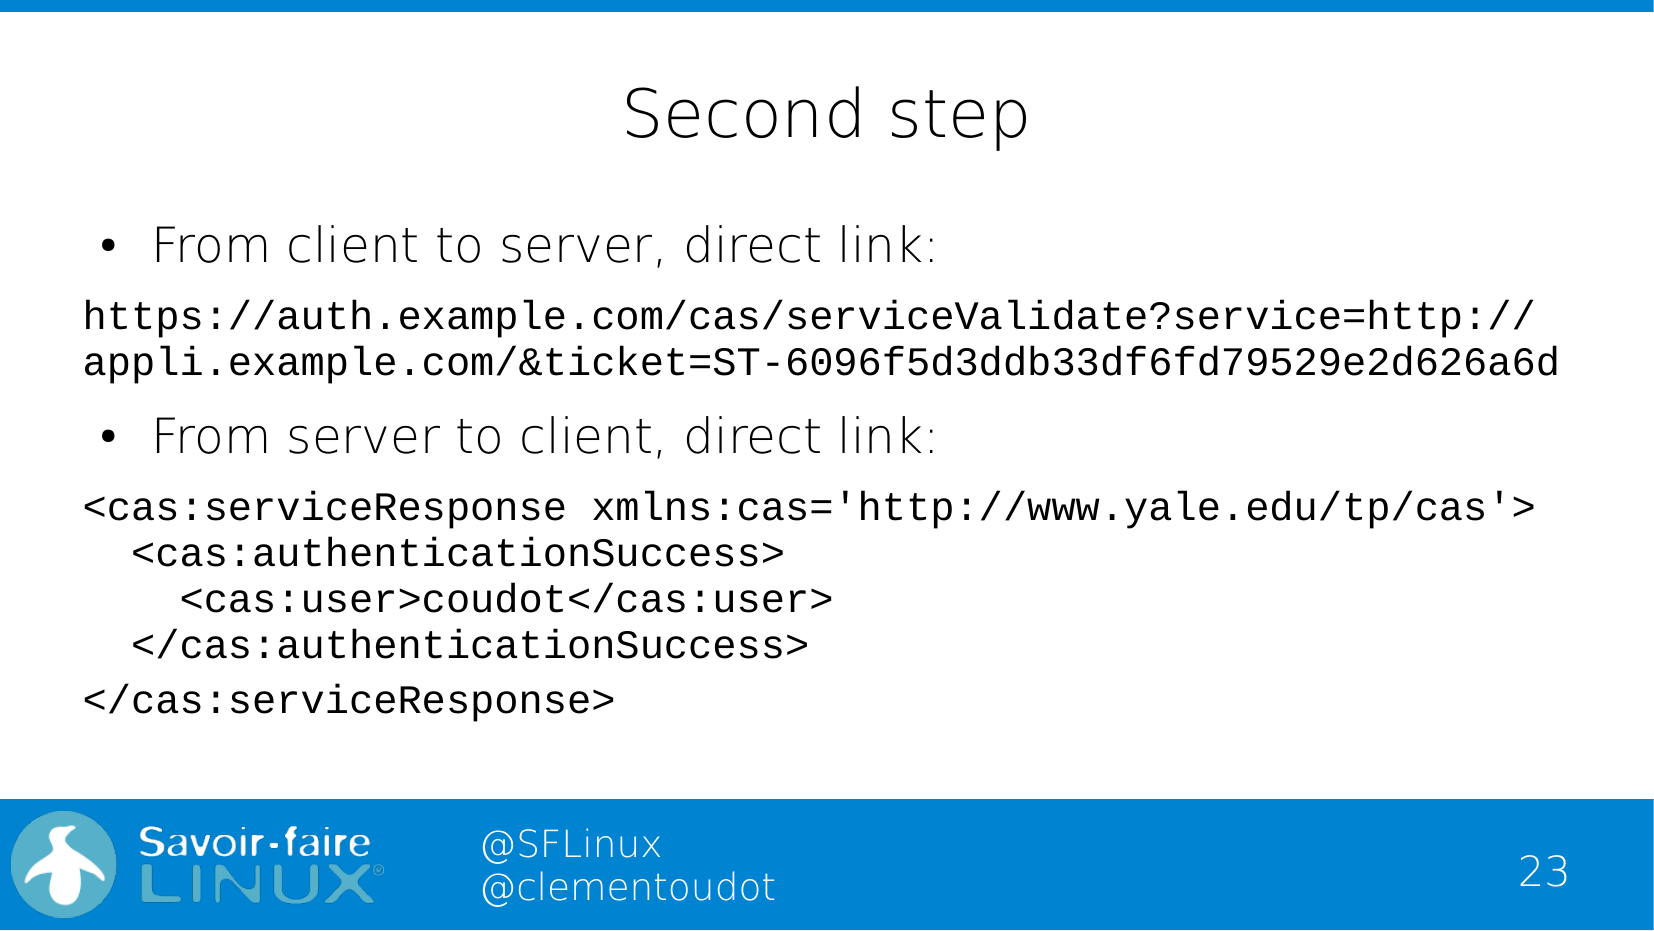

# Second step
From client to server, direct link:
https://auth.example.com/cas/serviceValidate?service=http://appli.example.com/&ticket=ST-6096f5d3ddb33df6fd79529e2d626a6d
From server to client, direct link:
<cas:serviceResponse xmlns:cas='http://www.yale.edu/tp/cas'>
 <cas:authenticationSuccess>
 <cas:user>coudot</cas:user>
 </cas:authenticationSuccess>
</cas:serviceResponse>
23